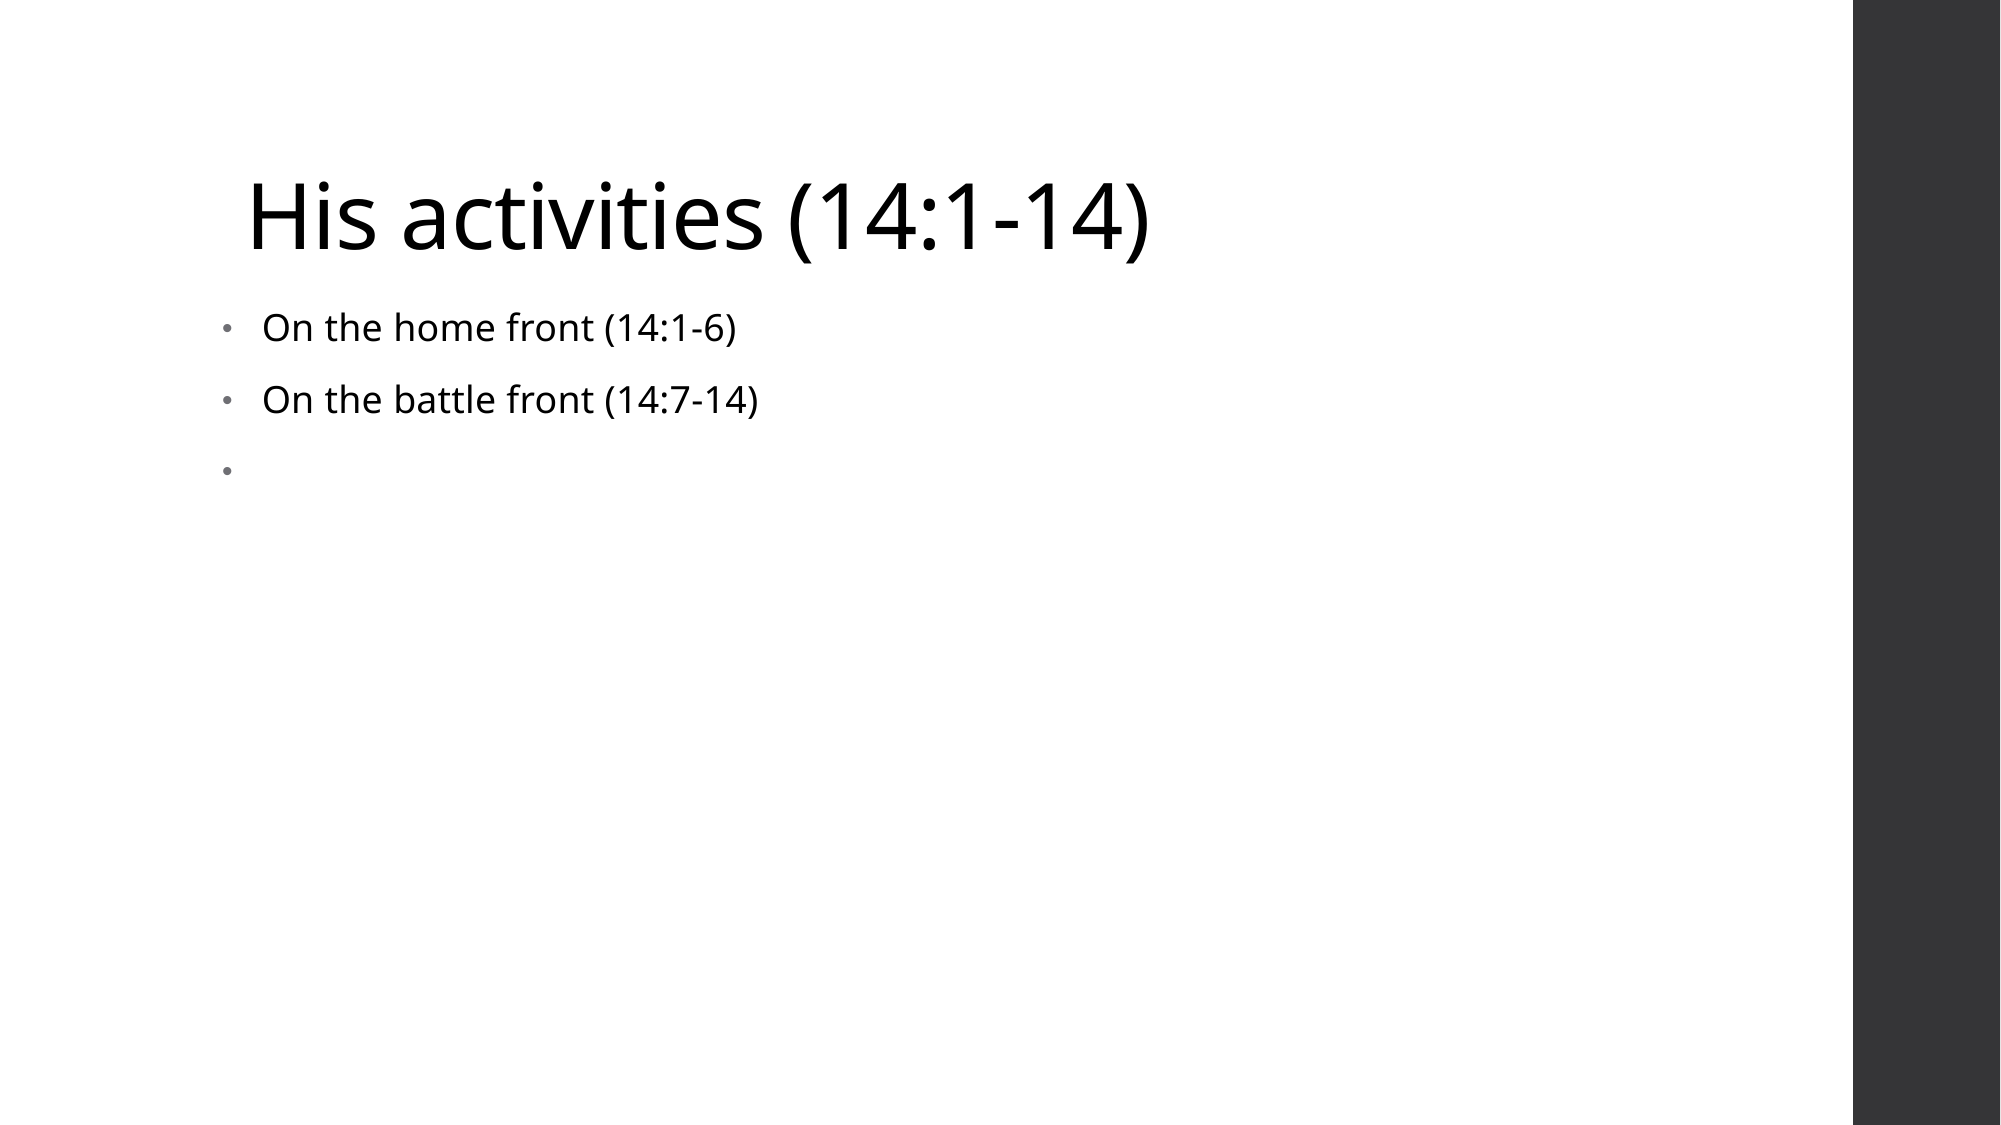

# His activities (14:1-14)
 On the home front (14:1-6)
 On the battle front (14:7-14)